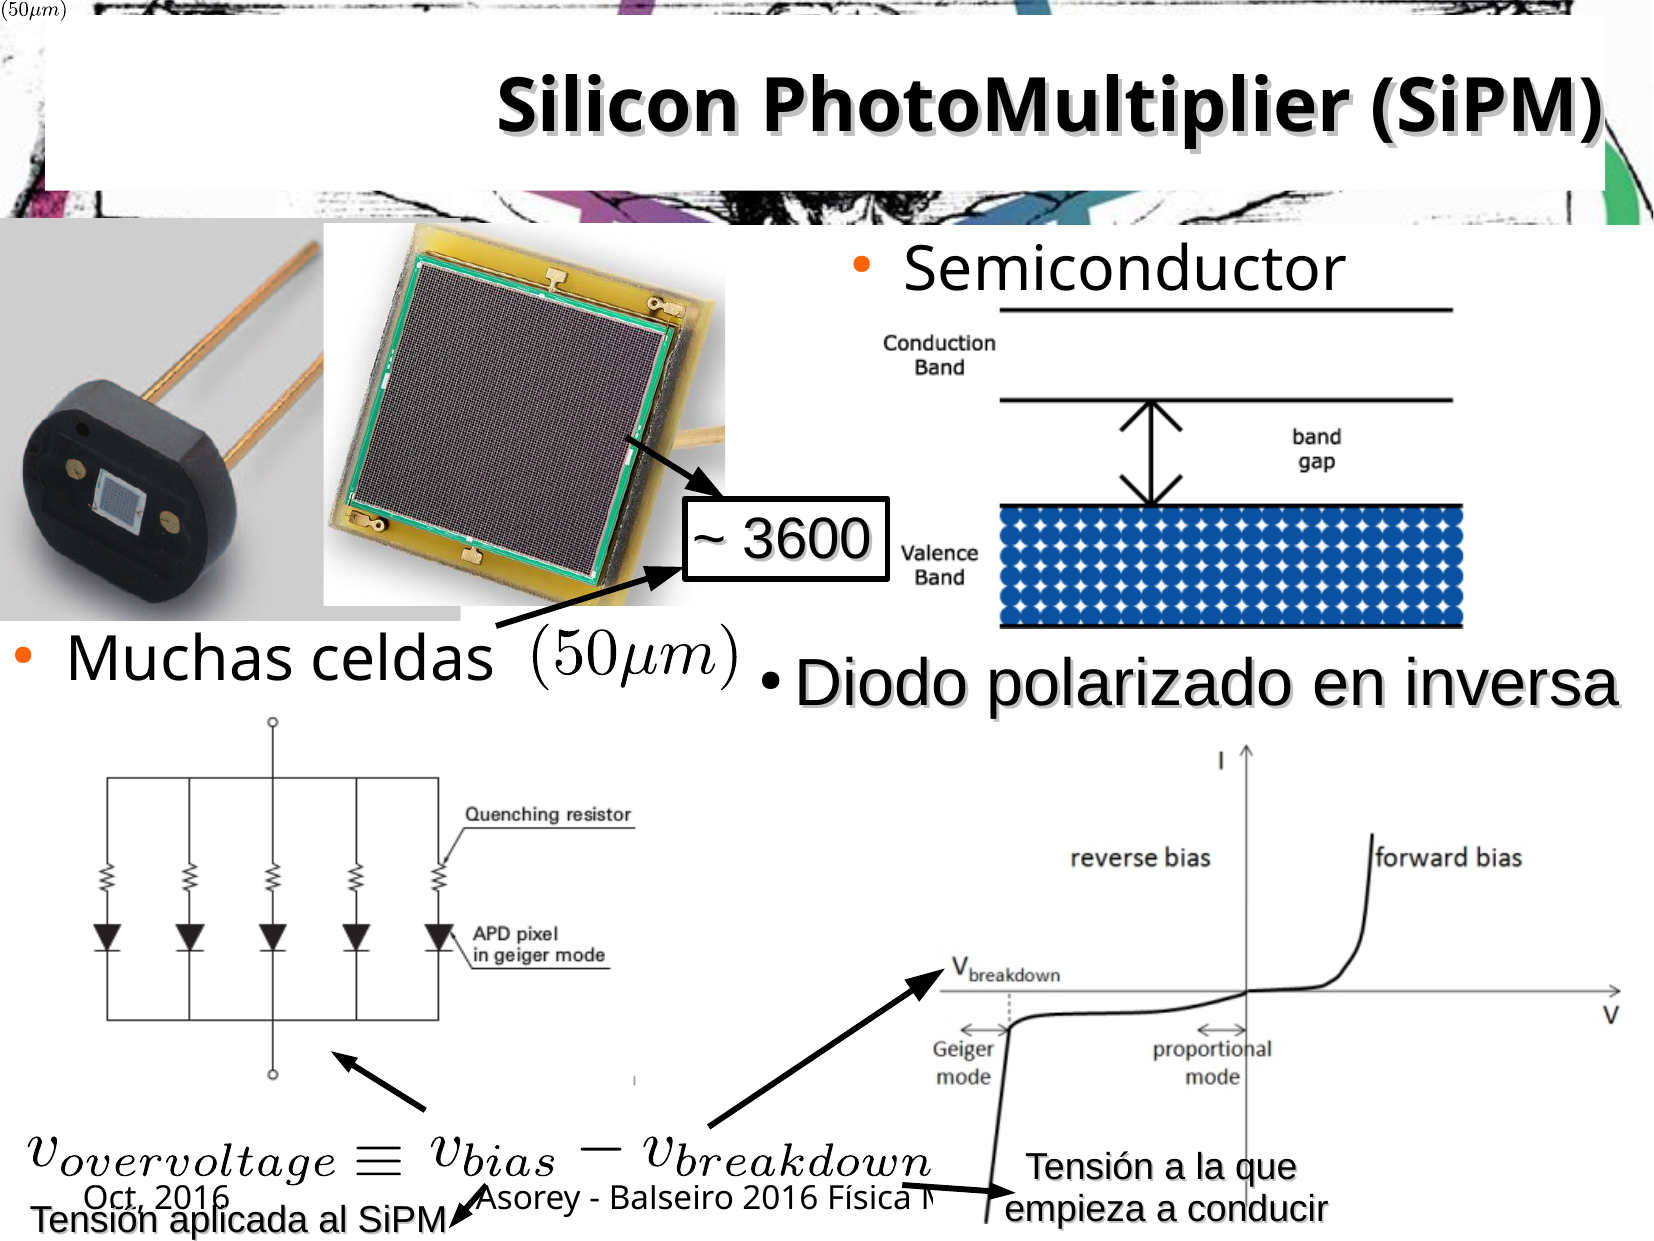

# Silicon PhotoMultiplier (SiPM)
Semiconductor
 ~ 3600
Muchas celdas
Diodo polarizado en inversa
Tensión a la que
empieza a conducir
Oct, 2016
Asorey - Balseiro 2016 Física Médica - 04/04
44
Tensión aplicada al SiPM